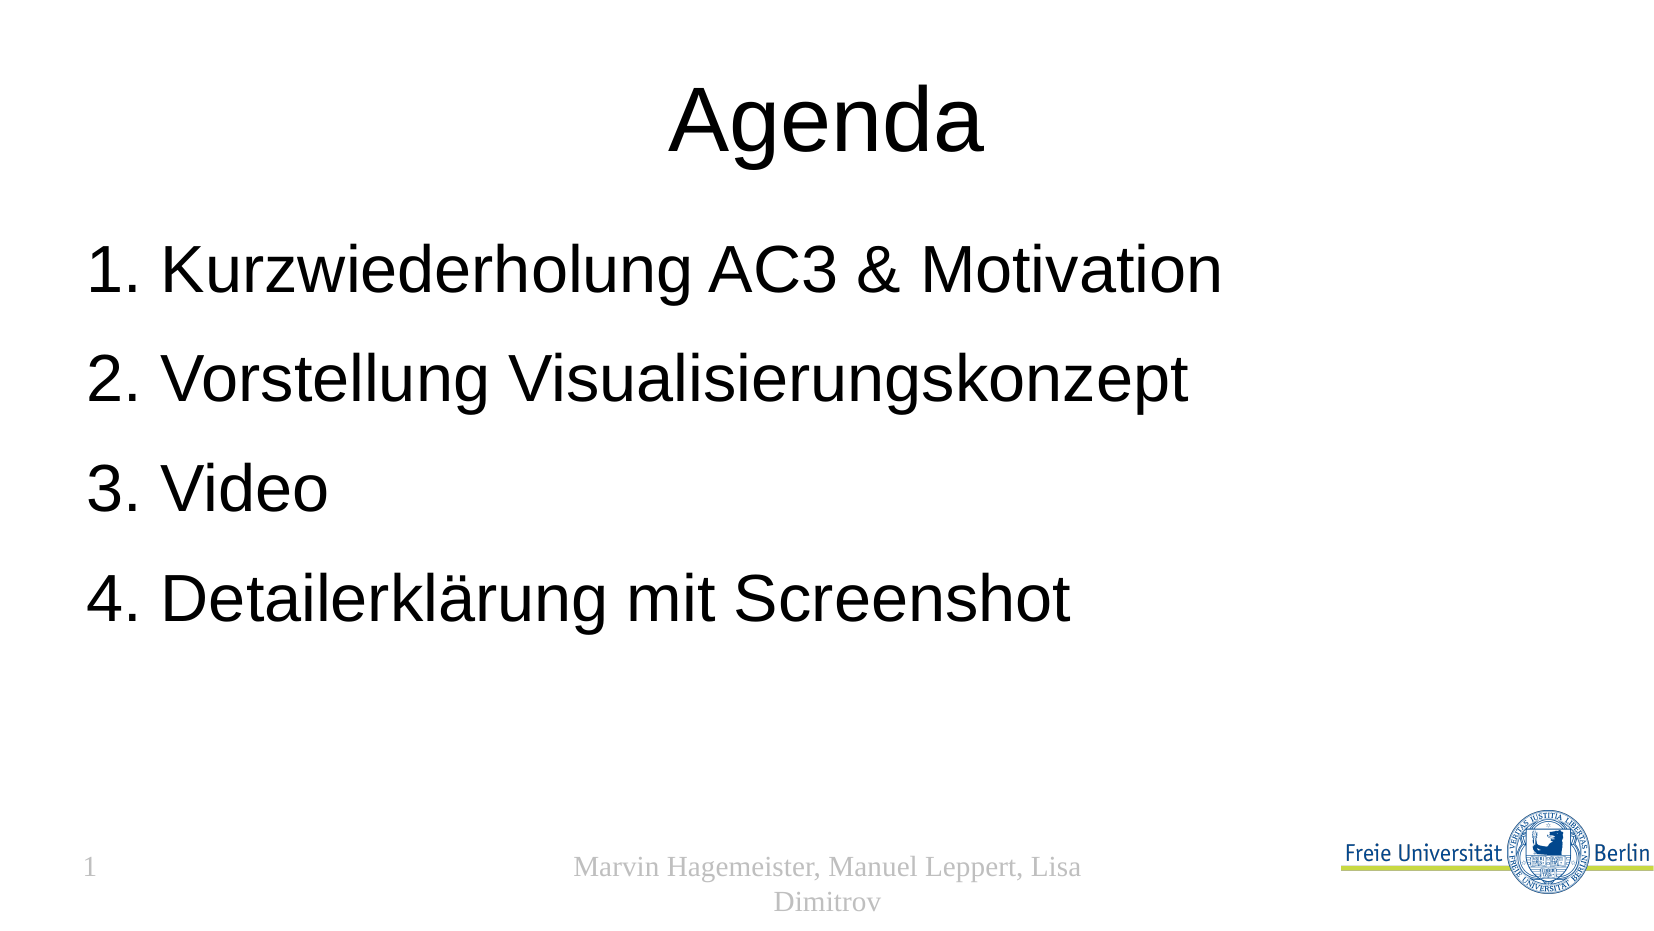

# Agenda
 Kurzwiederholung AC3 & Motivation
 Vorstellung Visualisierungskonzept
 Video
 Detailerklärung mit Screenshot
1
Marvin Hagemeister, Manuel Leppert, Lisa Dimitrov